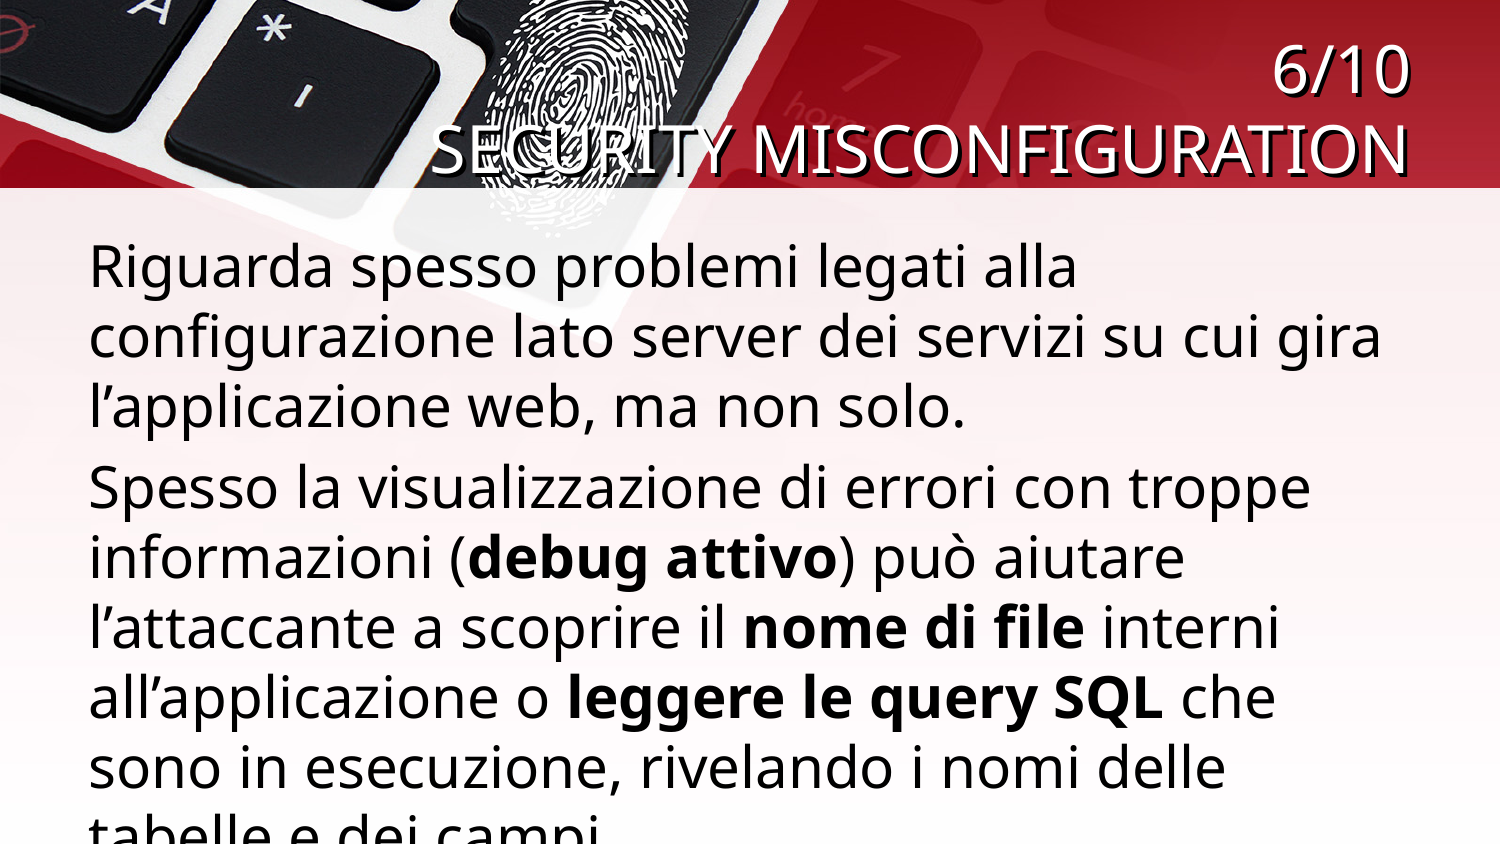

# 6/10 SECURITY MISCONFIGURATION
Riguarda spesso problemi legati alla configurazione lato server dei servizi su cui gira l’applicazione web, ma non solo.
Spesso la visualizzazione di errori con troppe informazioni (debug attivo) può aiutare l’attaccante a scoprire il nome di file interni all’applicazione o leggere le query SQL che sono in esecuzione, rivelando i nomi delle tabelle e dei campi.
Il rischio lato server avviene spesso quando i servizi non sono accuratamente configurati e presentazioni dei default settings.